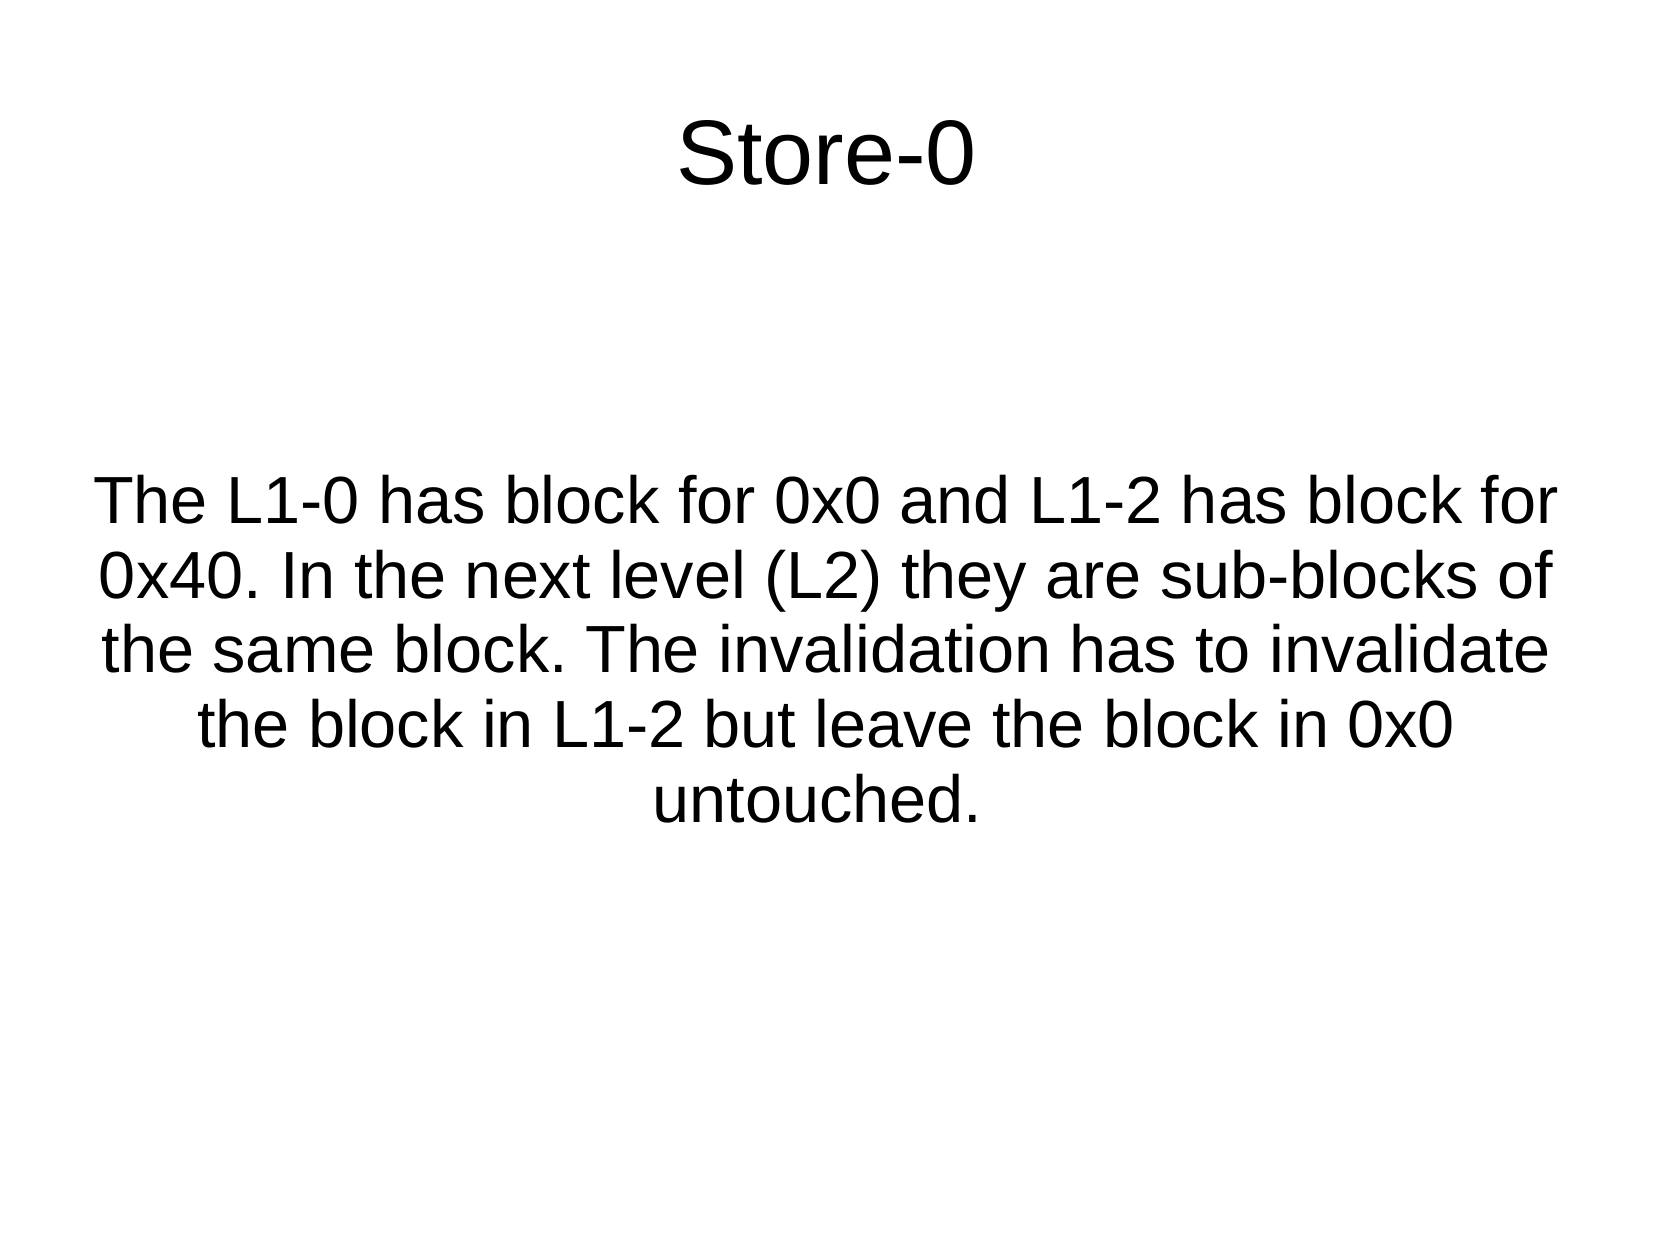

# Store-0
The L1-0 has block for 0x0 and L1-2 has block for 0x40. In the next level (L2) they are sub-blocks of the same block. The invalidation has to invalidate the block in L1-2 but leave the block in 0x0 untouched.